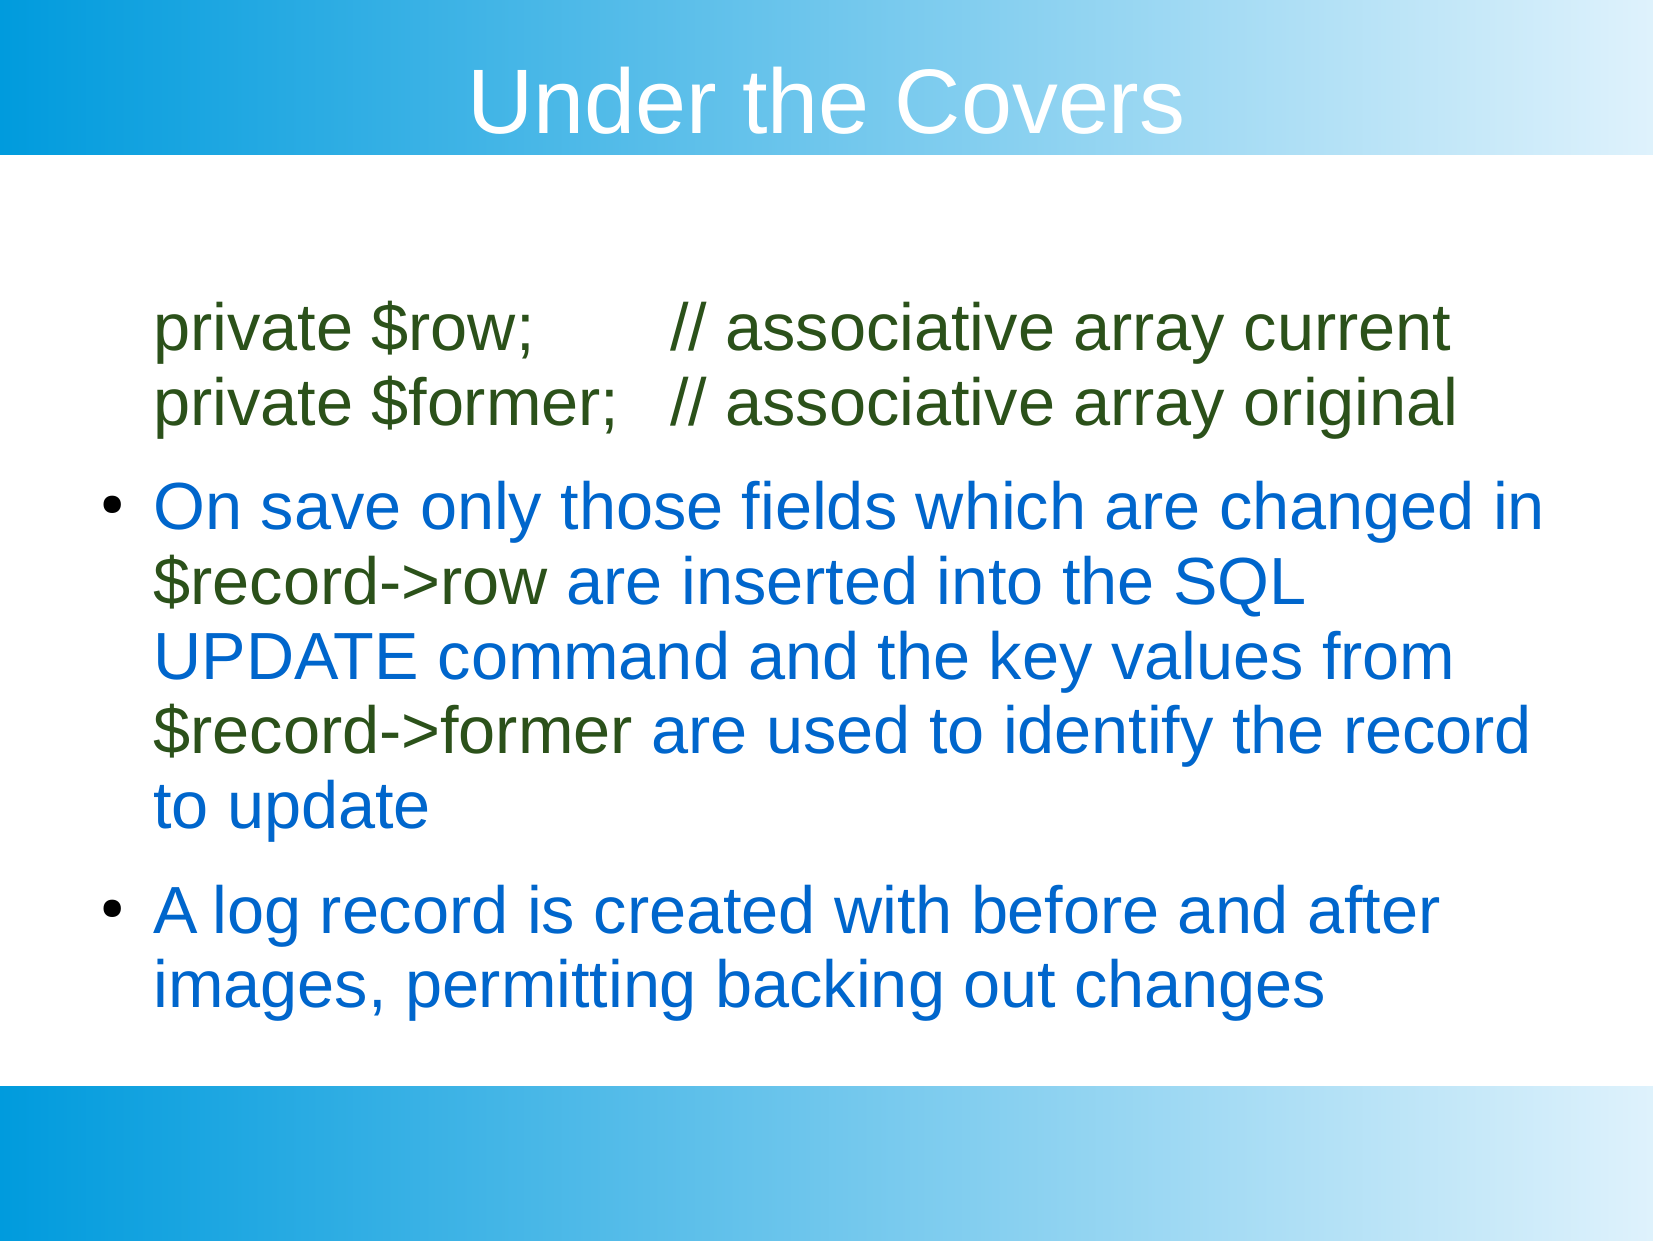

# Under the Covers
private $row;		// associative array current
private $former;	// associative array original
On save only those fields which are changed in $record->row are inserted into the SQL UPDATE command and the key values from $record->former are used to identify the record to update
A log record is created with before and after images, permitting backing out changes